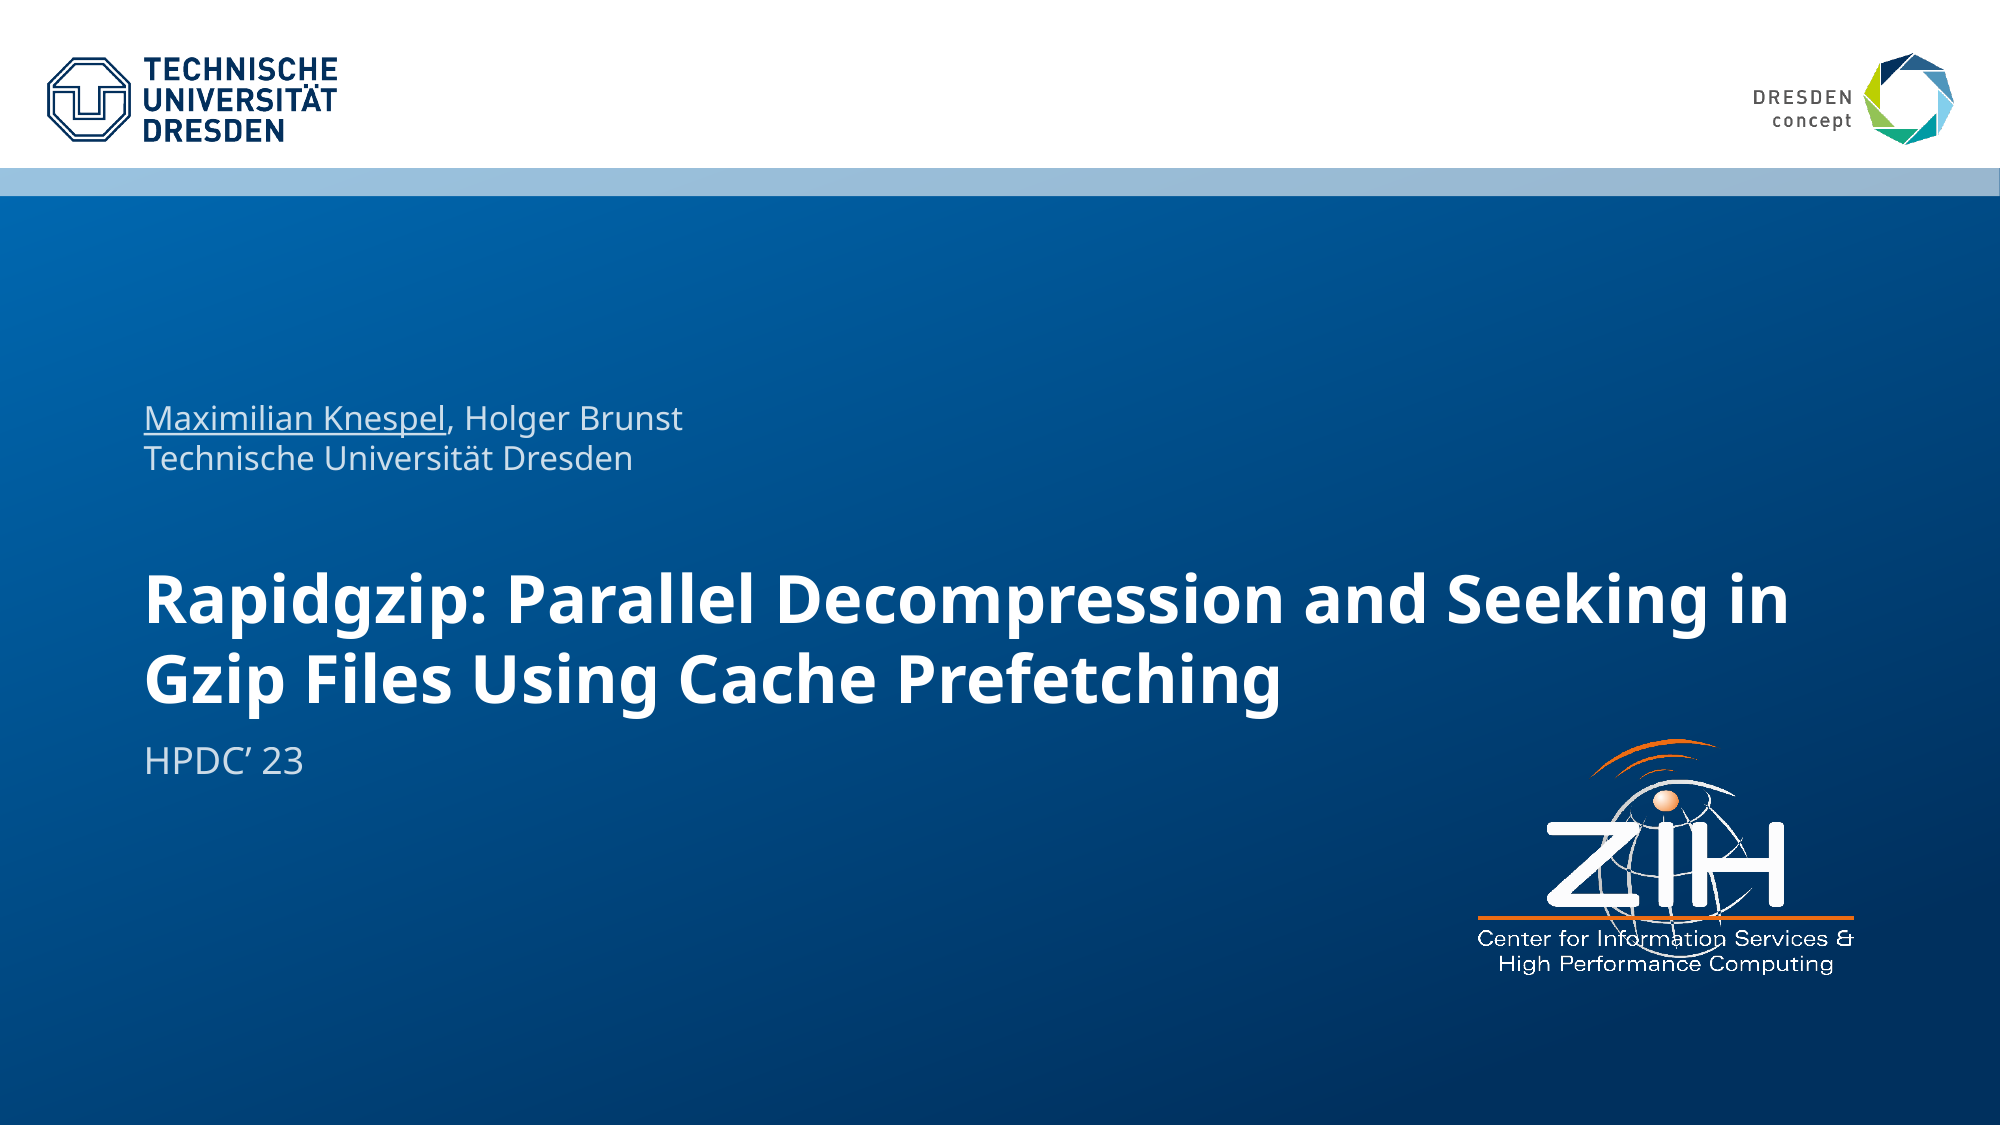

Maximilian Knespel, Holger Brunst
Technische Universität Dresden
Rapidgzip: Parallel Decompression and Seeking in Gzip Files Using Cache Prefetching
# HPDC’ 23